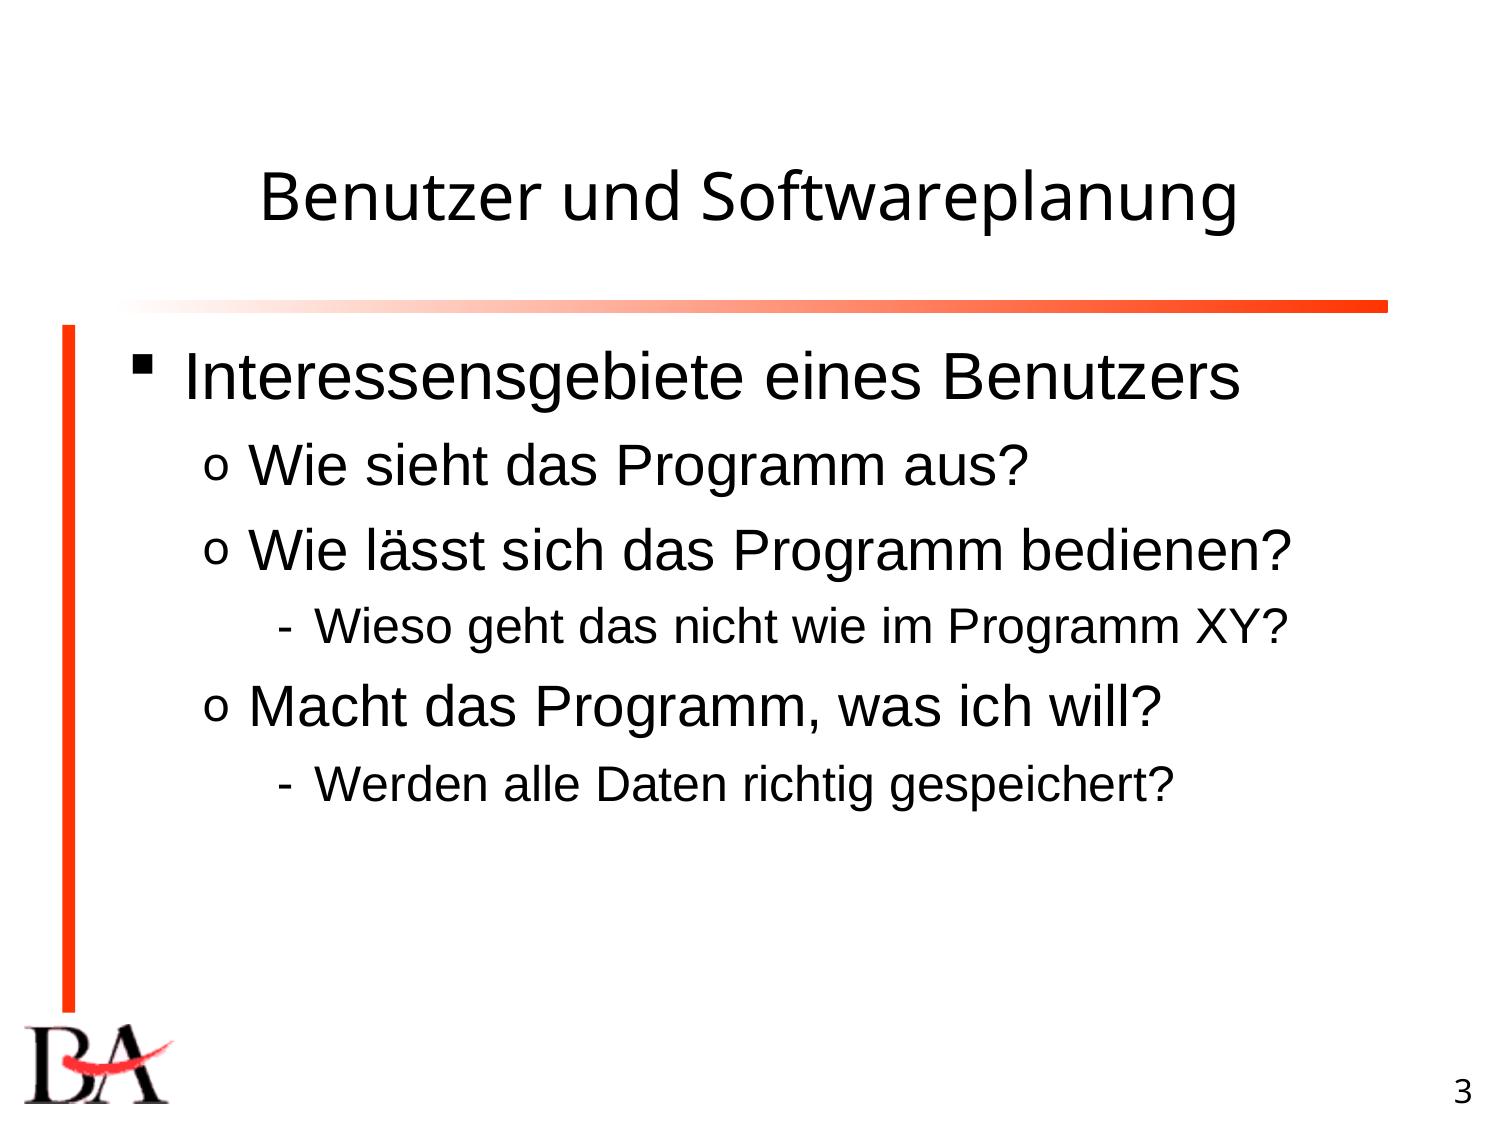

# Benutzer und Softwareplanung
Interessensgebiete eines Benutzers
Wie sieht das Programm aus?
Wie lässt sich das Programm bedienen?
Wieso geht das nicht wie im Programm XY?
Macht das Programm, was ich will?
Werden alle Daten richtig gespeichert?